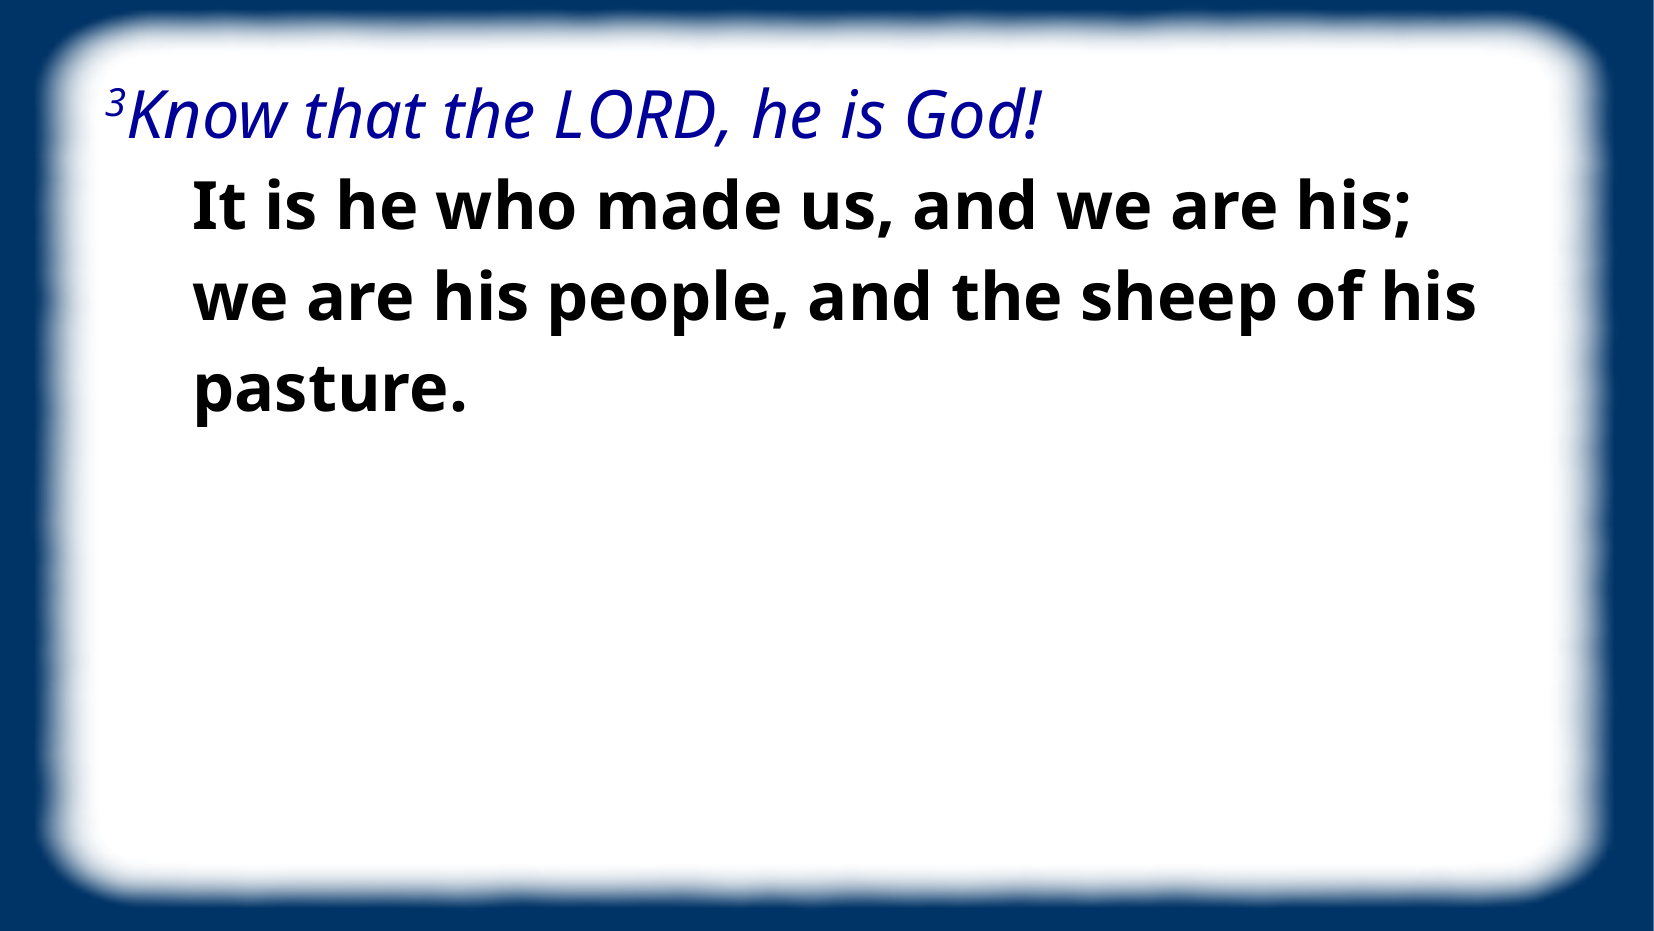

3Know that the LORD, he is God!
 It is he who made us, and we are his;
 we are his people, and the sheep of his
 pasture.